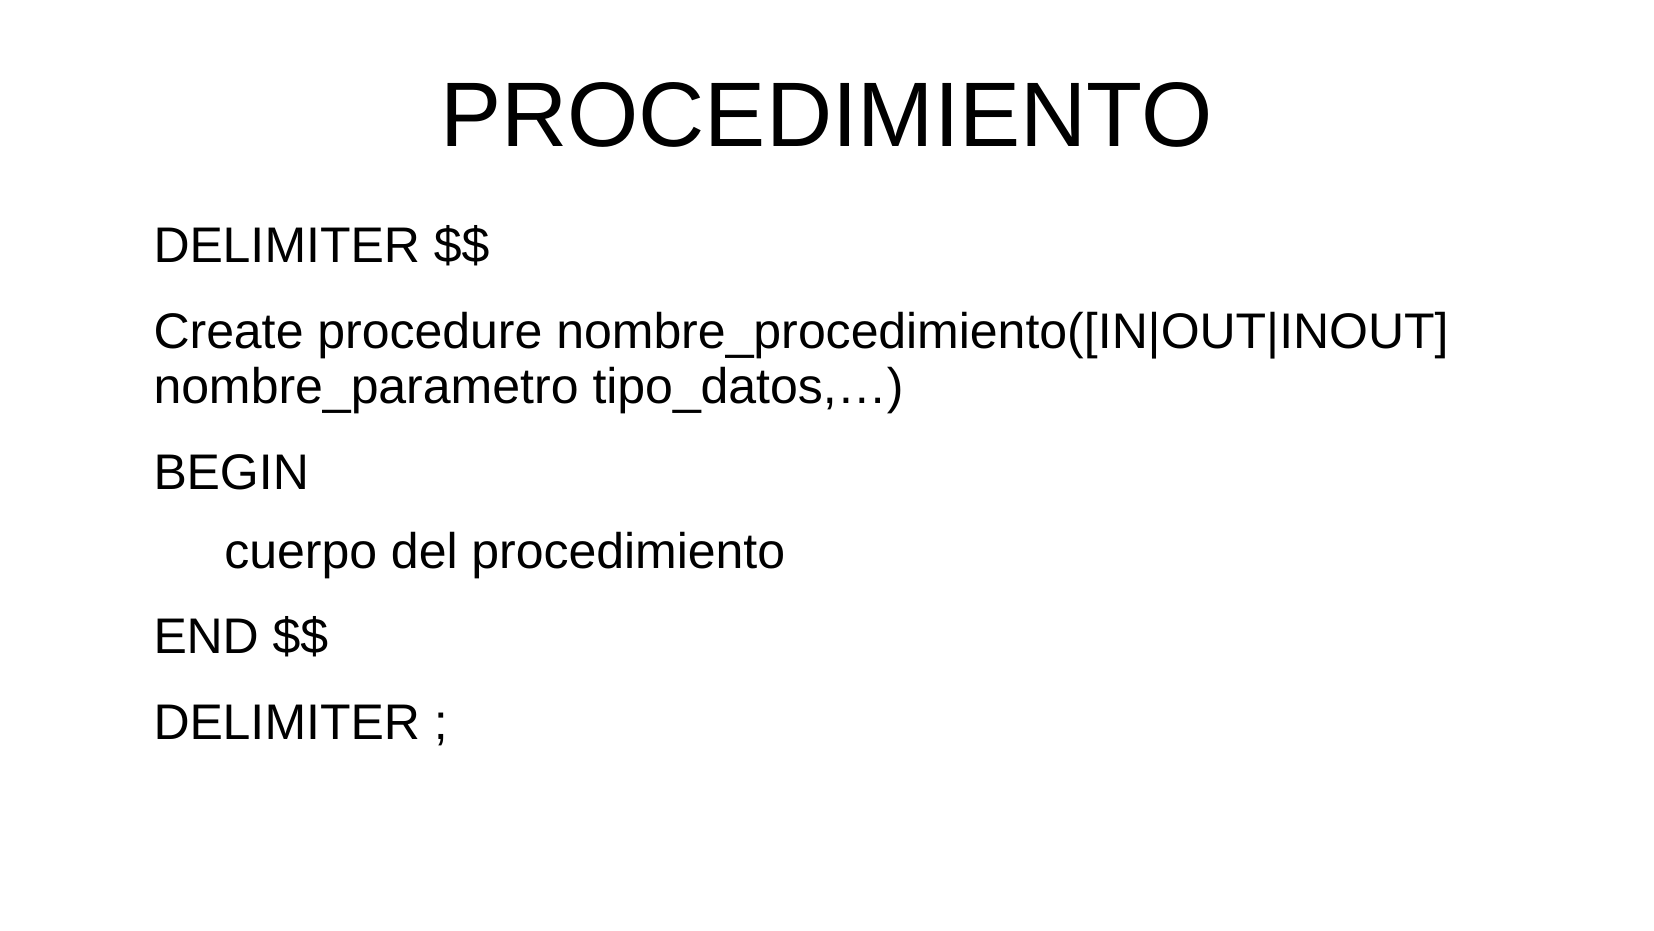

# PROCEDIMIENTO
DELIMITER $$
Create procedure nombre_procedimiento([IN|OUT|INOUT] nombre_parametro tipo_datos,…)
BEGIN
cuerpo del procedimiento
END $$
DELIMITER ;